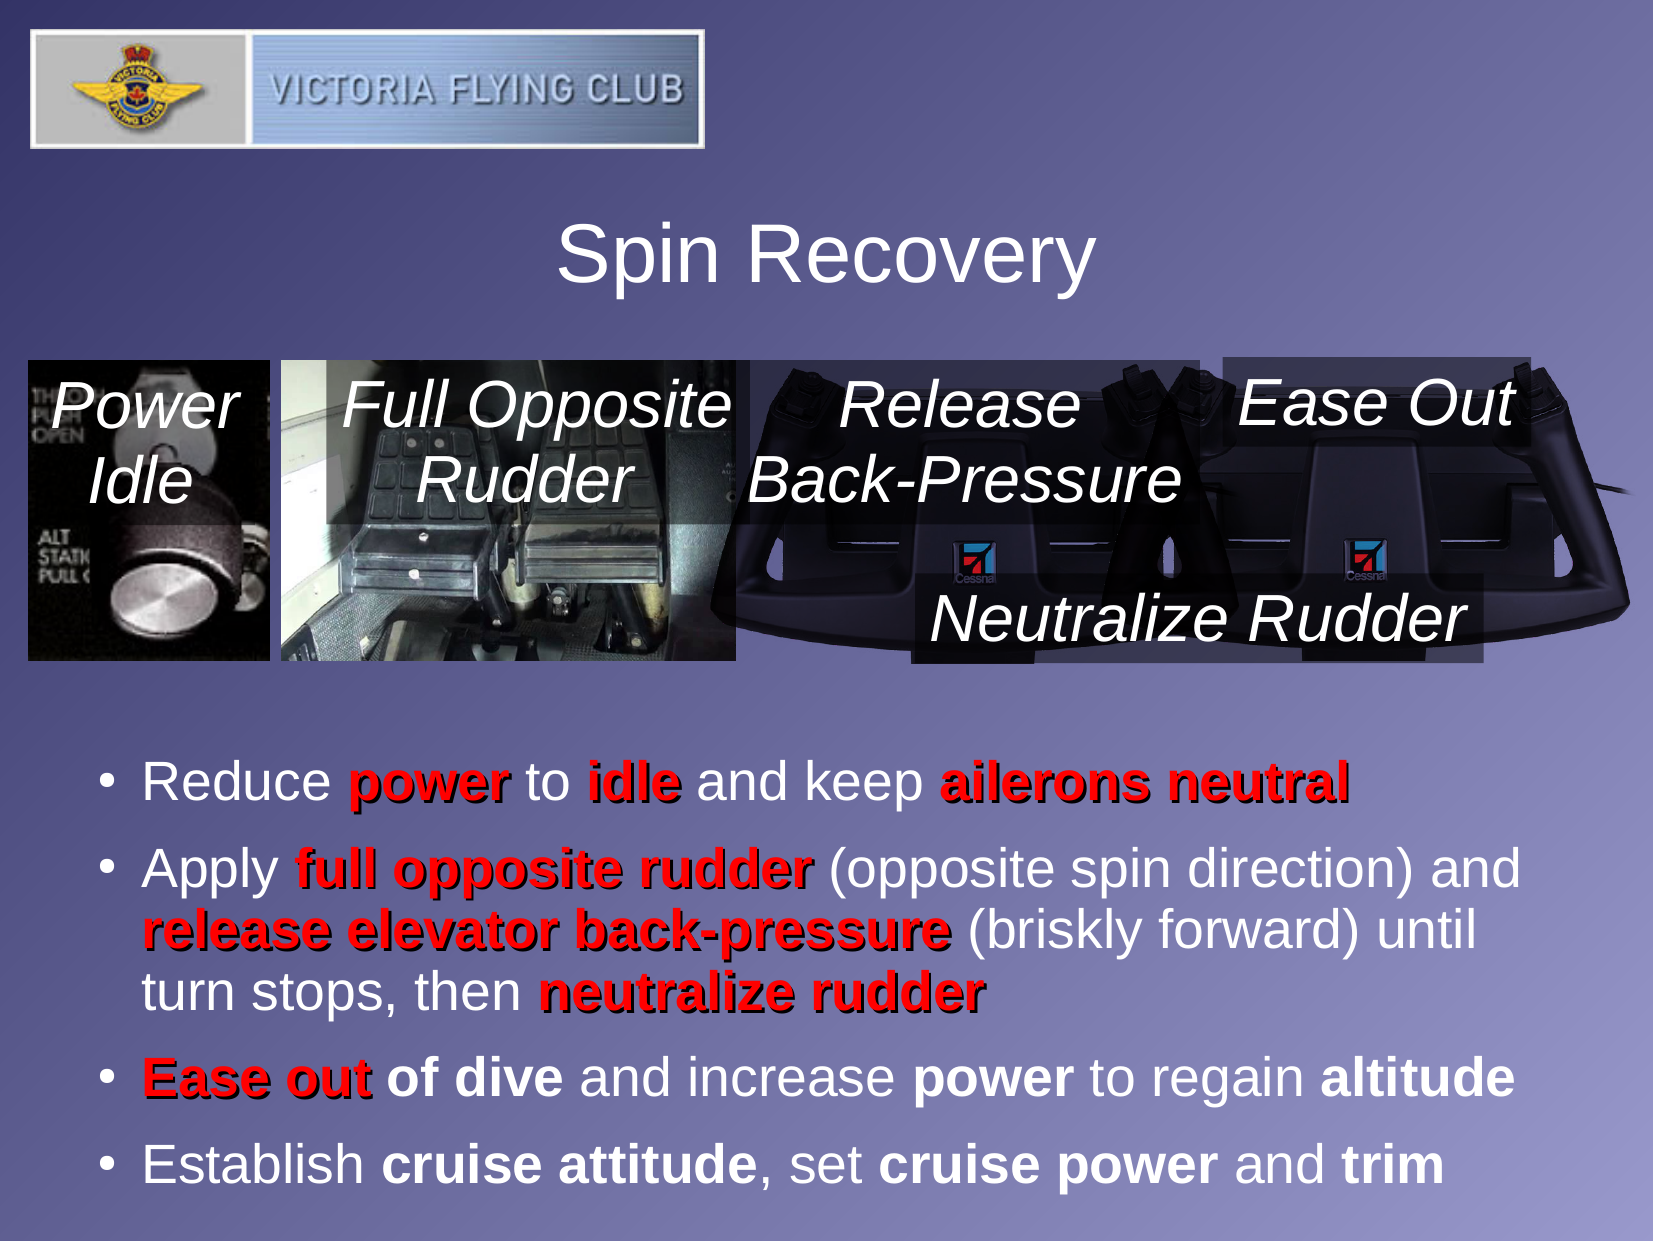

# Spin Recovery
Ease Out
Full Opposite
 Rudder
 Release
Back-Pressure
Power
 Idle
Neutralize Rudder
Reduce power to idle and keep ailerons neutral
Apply full opposite rudder (opposite spin direction) and release elevator back-pressure (briskly forward) until turn stops, then neutralize rudder
Ease out of dive and increase power to regain altitude
Establish cruise attitude, set cruise power and trim